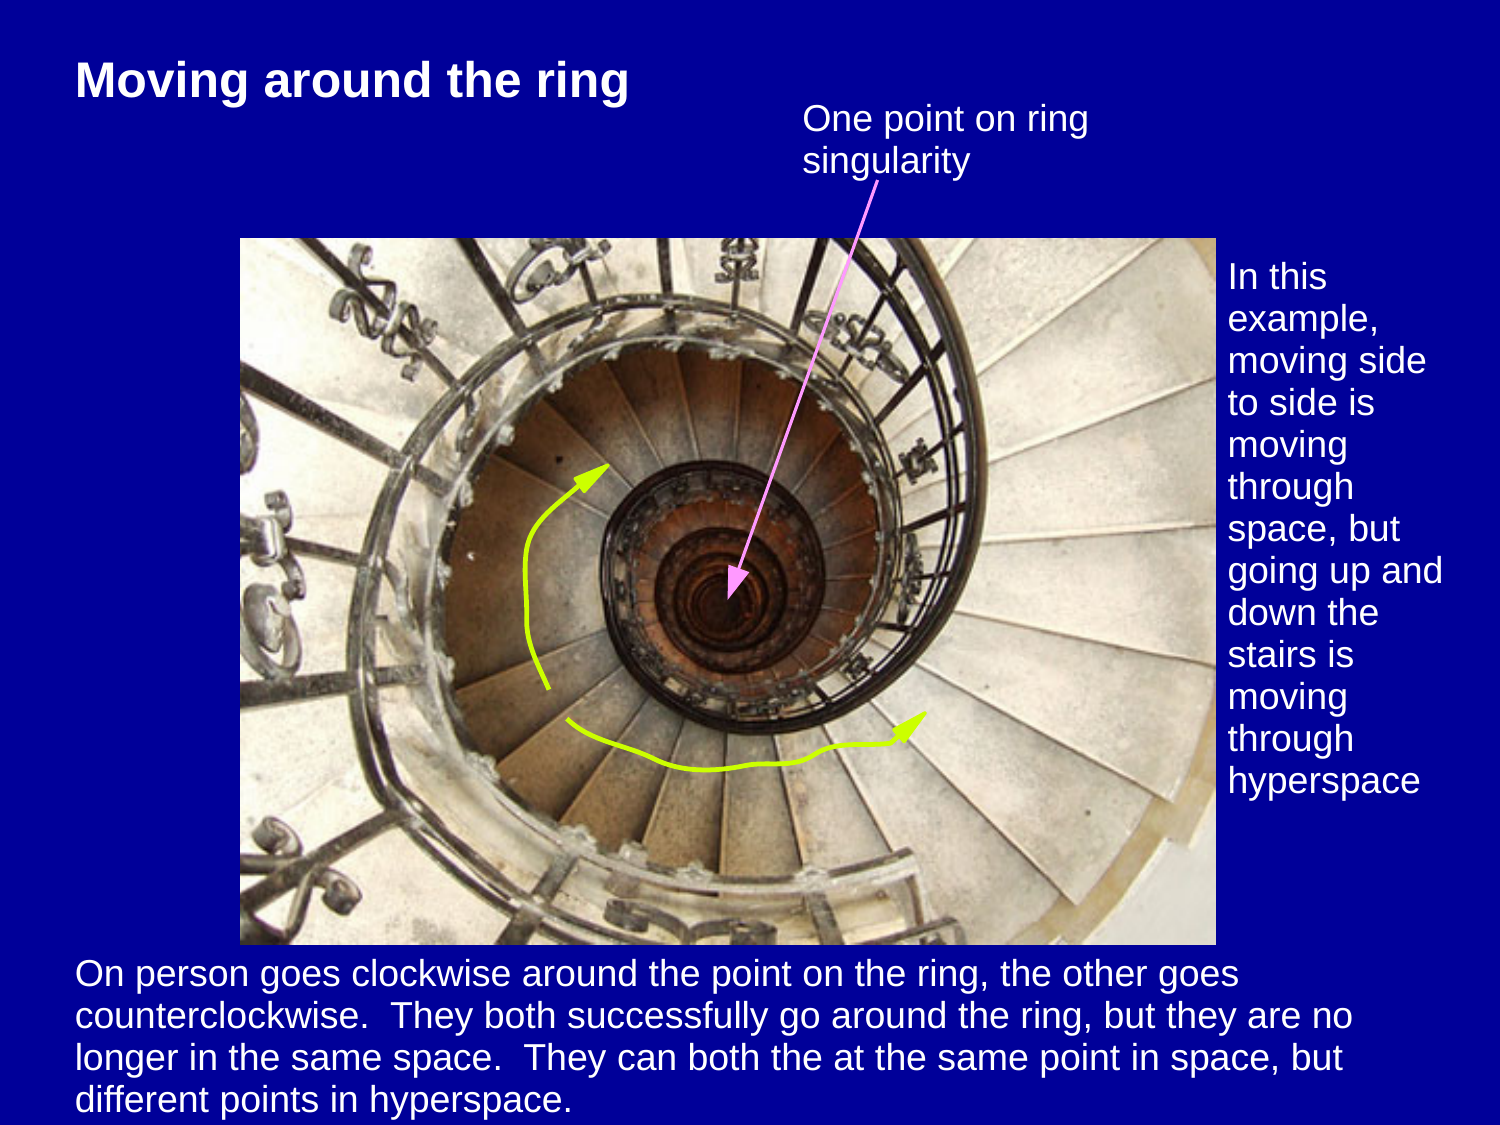

Moving around the ring
One point on ring singularity
In this example, moving side to side is moving through space, but going up and down the stairs is moving through hyperspace
On person goes clockwise around the point on the ring, the other goes counterclockwise. They both successfully go around the ring, but they are no longer in the same space. They can both the at the same point in space, but different points in hyperspace.